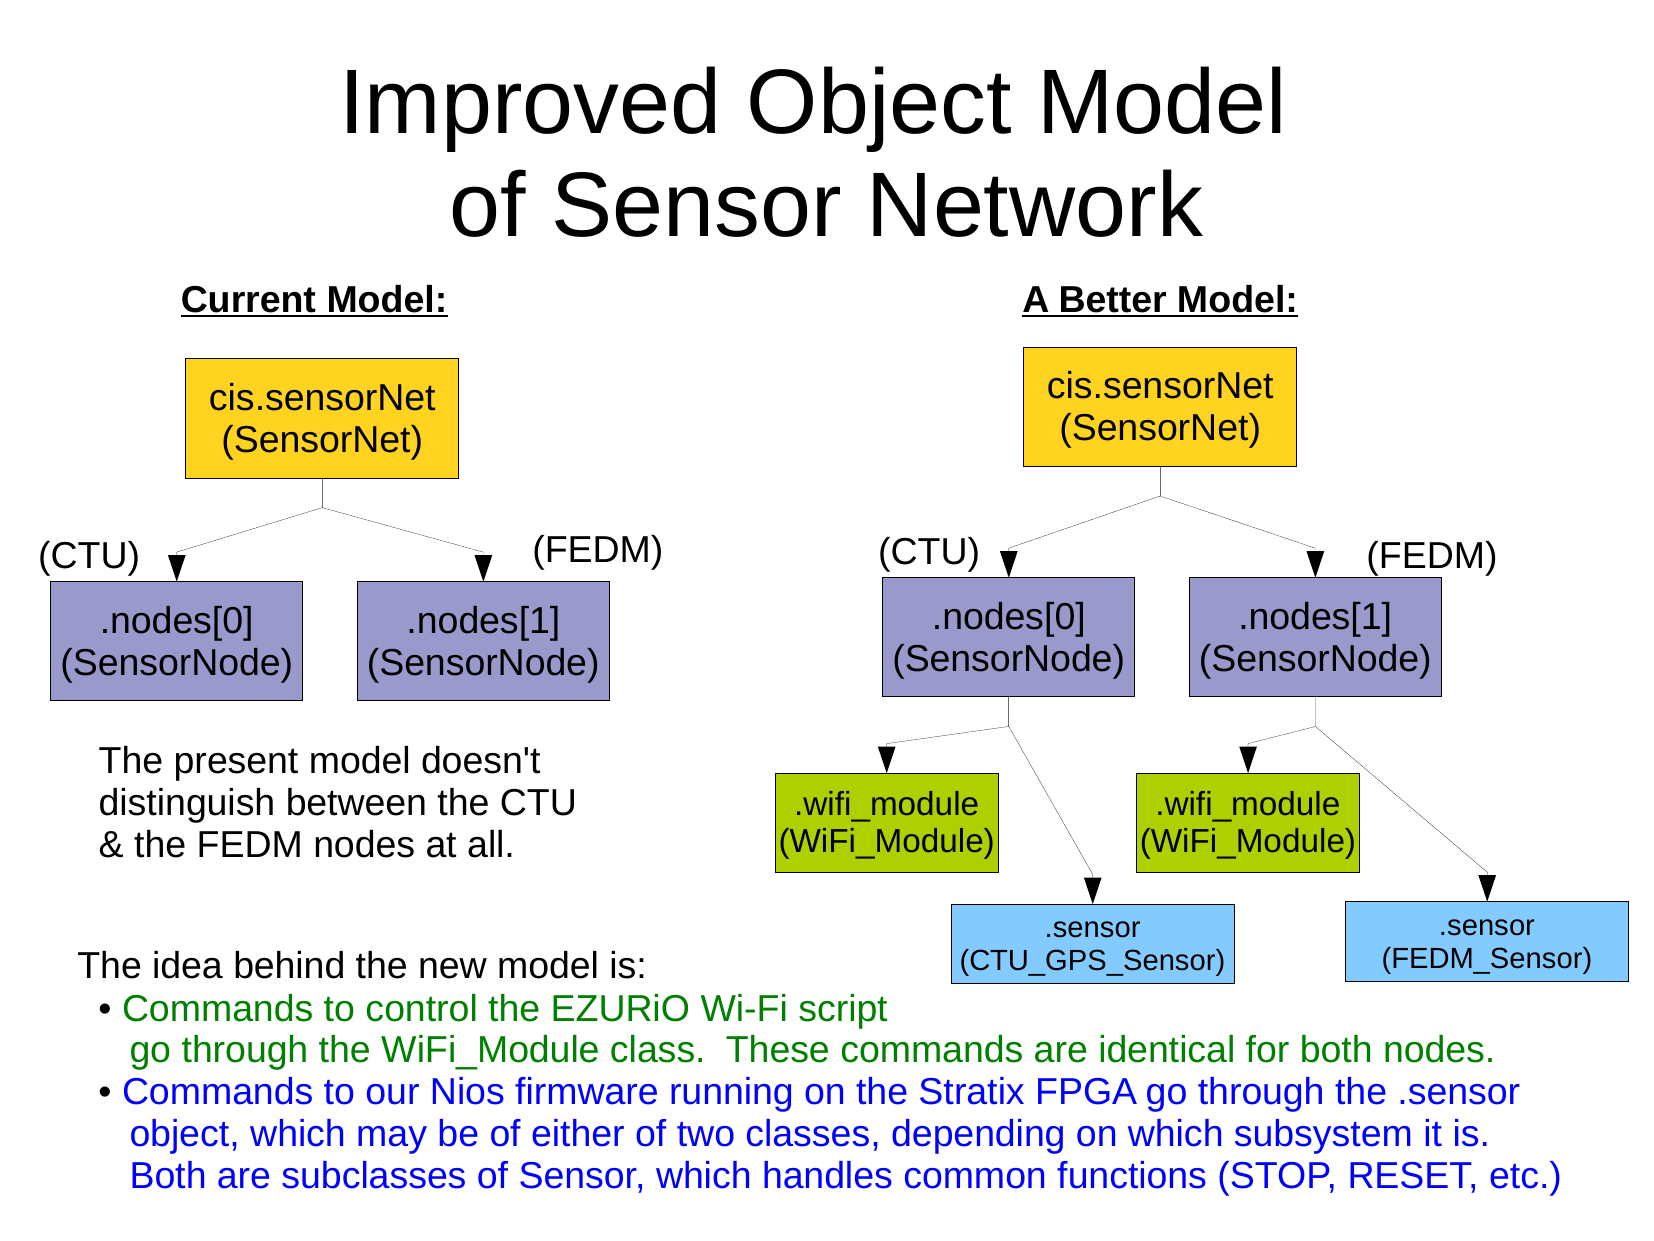

# Improved Object Model of Sensor Network
Current Model:
A Better Model:
cis.sensorNet
(SensorNet)
cis.sensorNet
(SensorNet)
(FEDM)
(CTU)
(CTU)
(FEDM)
.nodes[0]
(SensorNode)
.nodes[1]
(SensorNode)
.nodes[0]
(SensorNode)
.nodes[1]
(SensorNode)
The present model doesn't
distinguish between the CTU
& the FEDM nodes at all.
.wifi_module
(WiFi_Module)
.wifi_module
(WiFi_Module)
.sensor
(FEDM_Sensor)
.sensor
(CTU_GPS_Sensor)
The idea behind the new model is:
 • Commands to control the EZURiO Wi-Fi script
 go through the WiFi_Module class. These commands are identical for both nodes.
 • Commands to our Nios firmware running on the Stratix FPGA go through the .sensor
 object, which may be of either of two classes, depending on which subsystem it is.
 Both are subclasses of Sensor, which handles common functions (STOP, RESET, etc.)